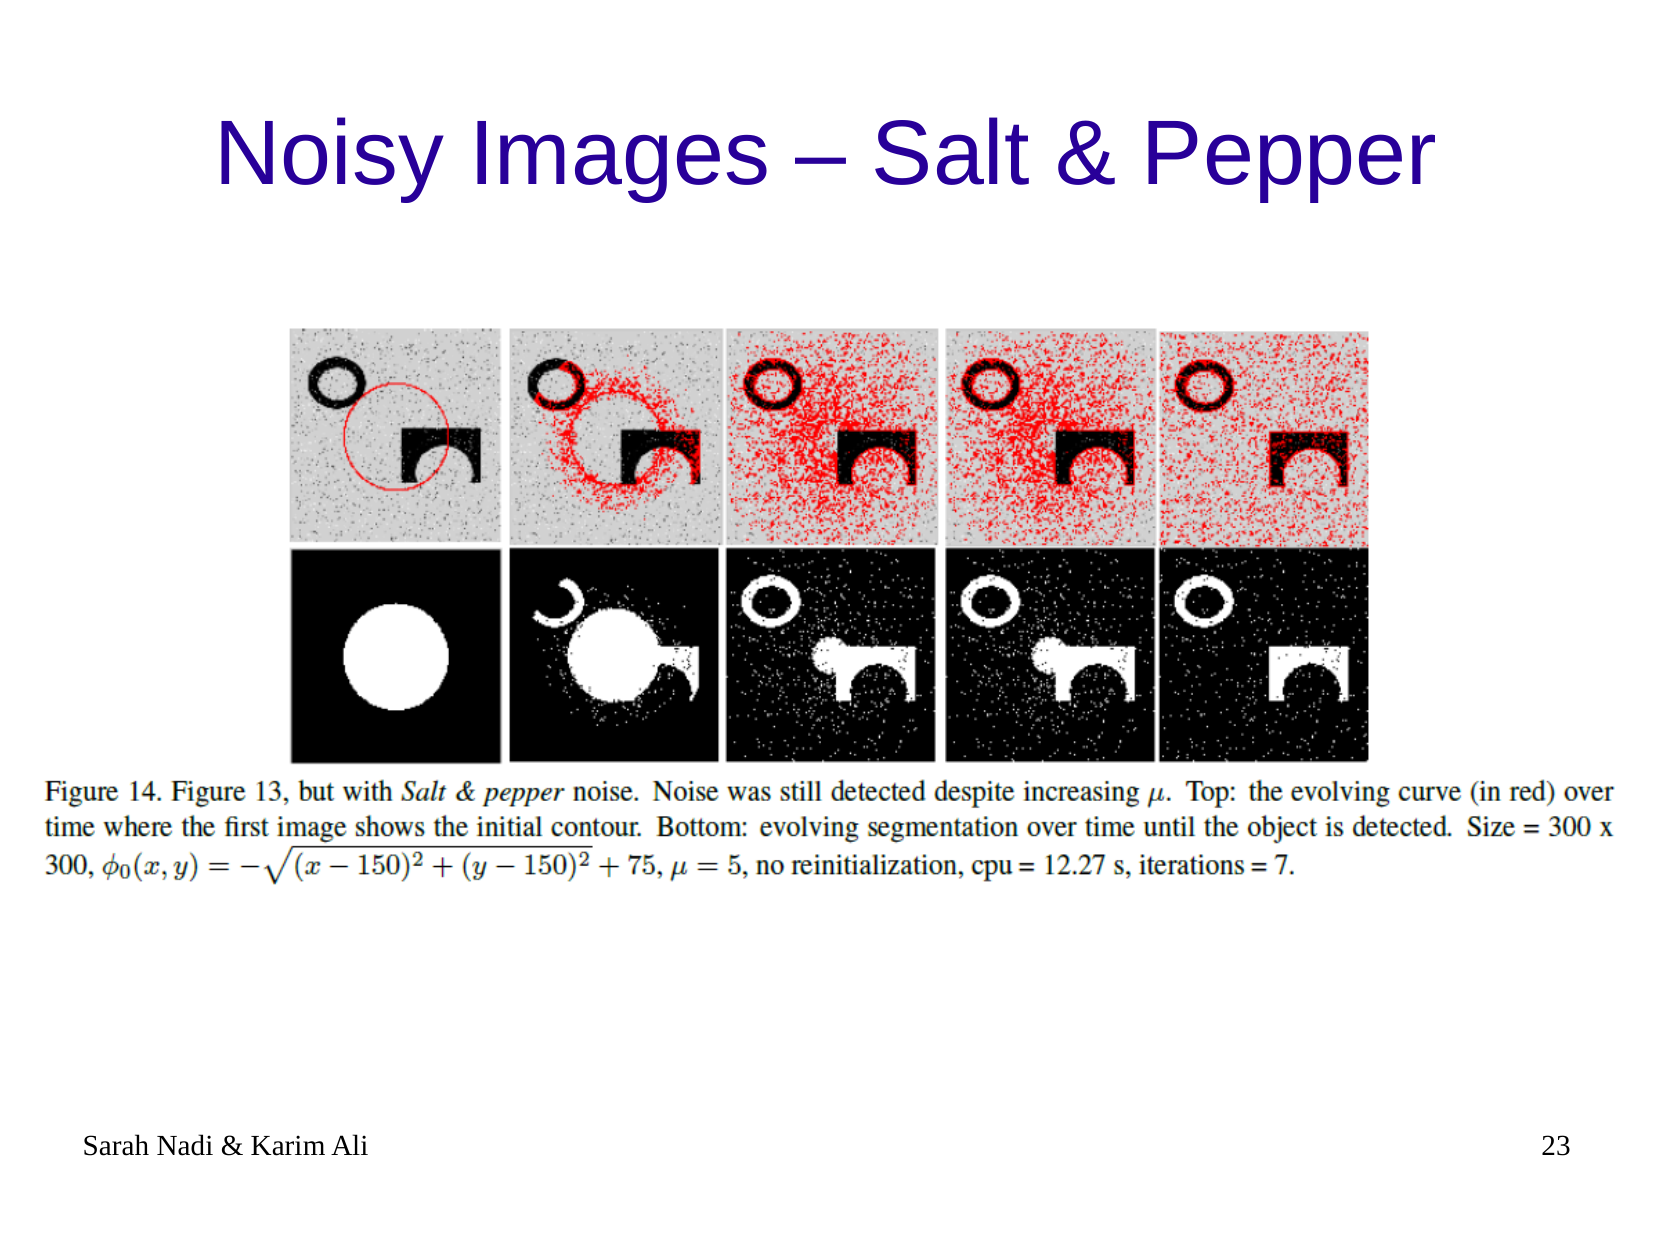

# Noisy Images – Salt & Pepper
Sarah Nadi & Karim Ali
23